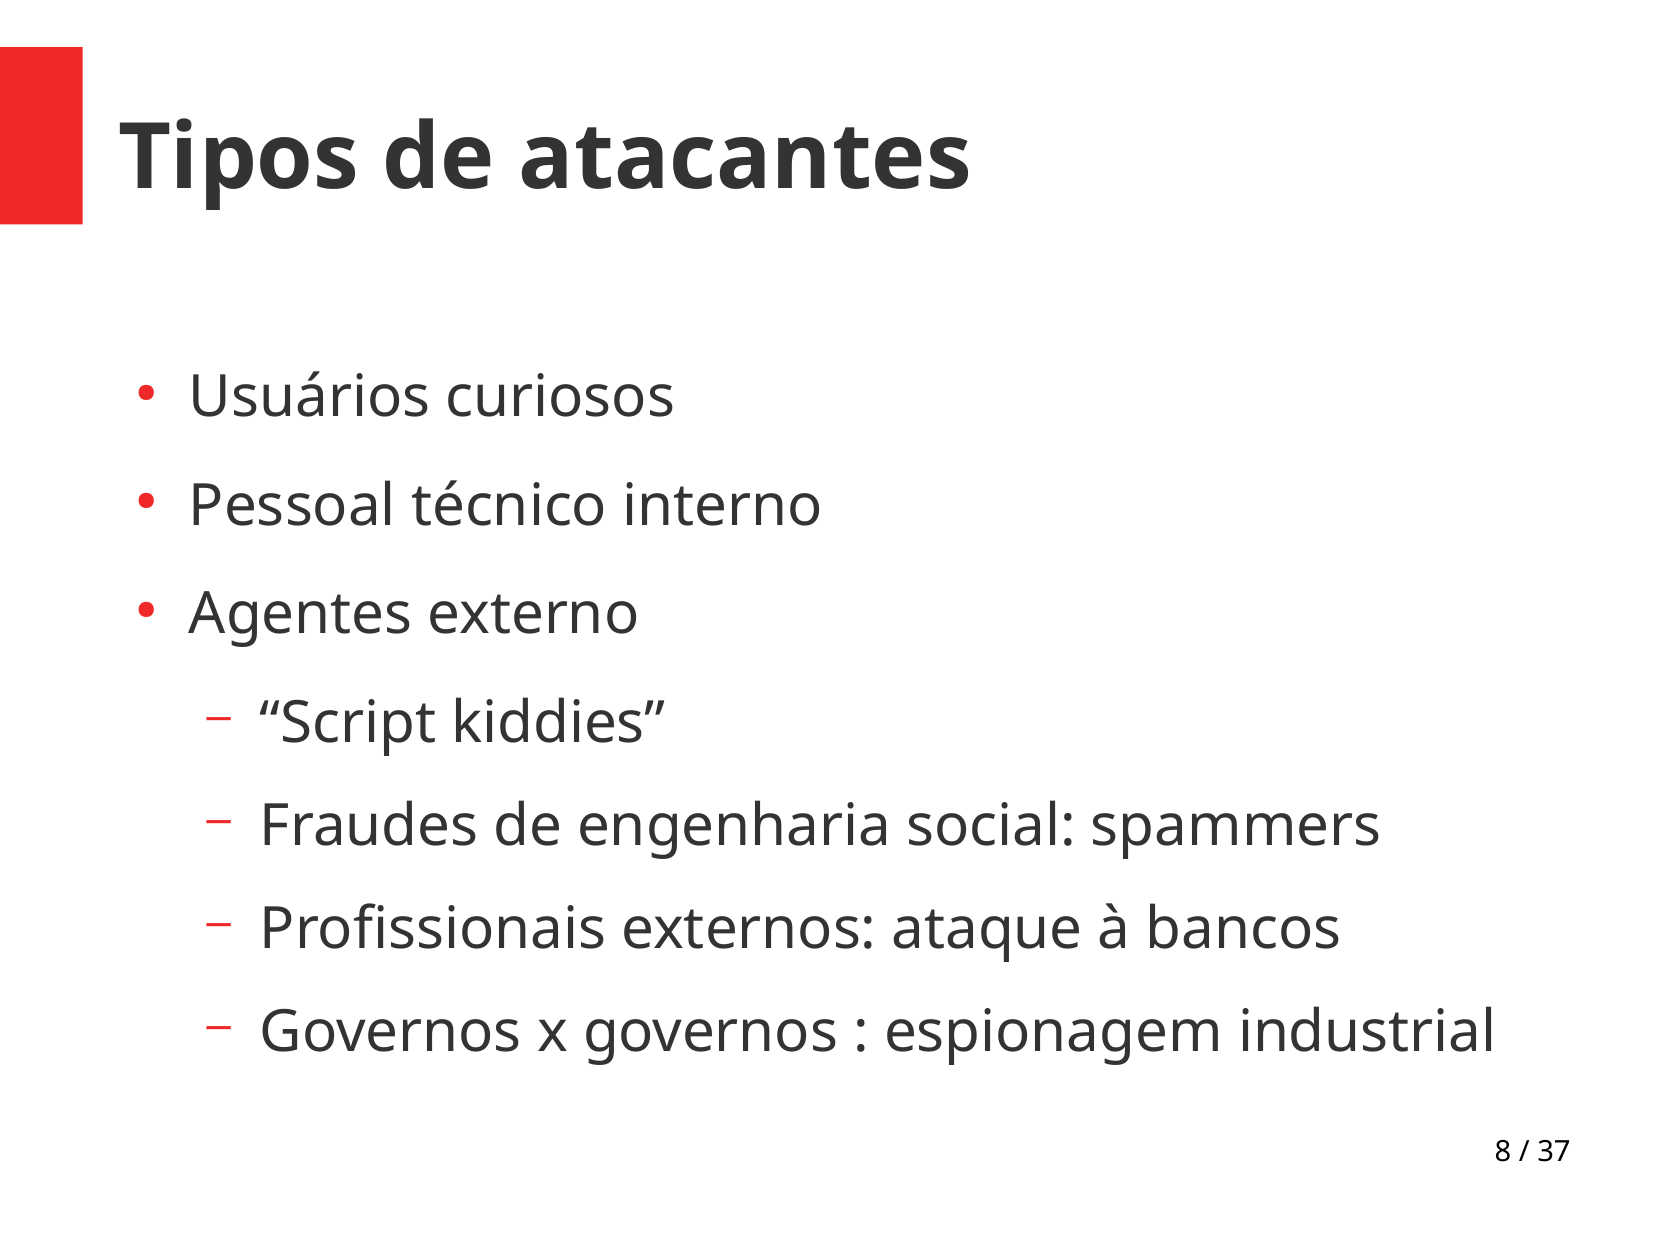

# Tipos de atacantes
Usuários curiosos
Pessoal técnico interno
Agentes externo
“Script kiddies”
Fraudes de engenharia social: spammers
Profissionais externos: ataque à bancos
Governos x governos : espionagem industrial
8